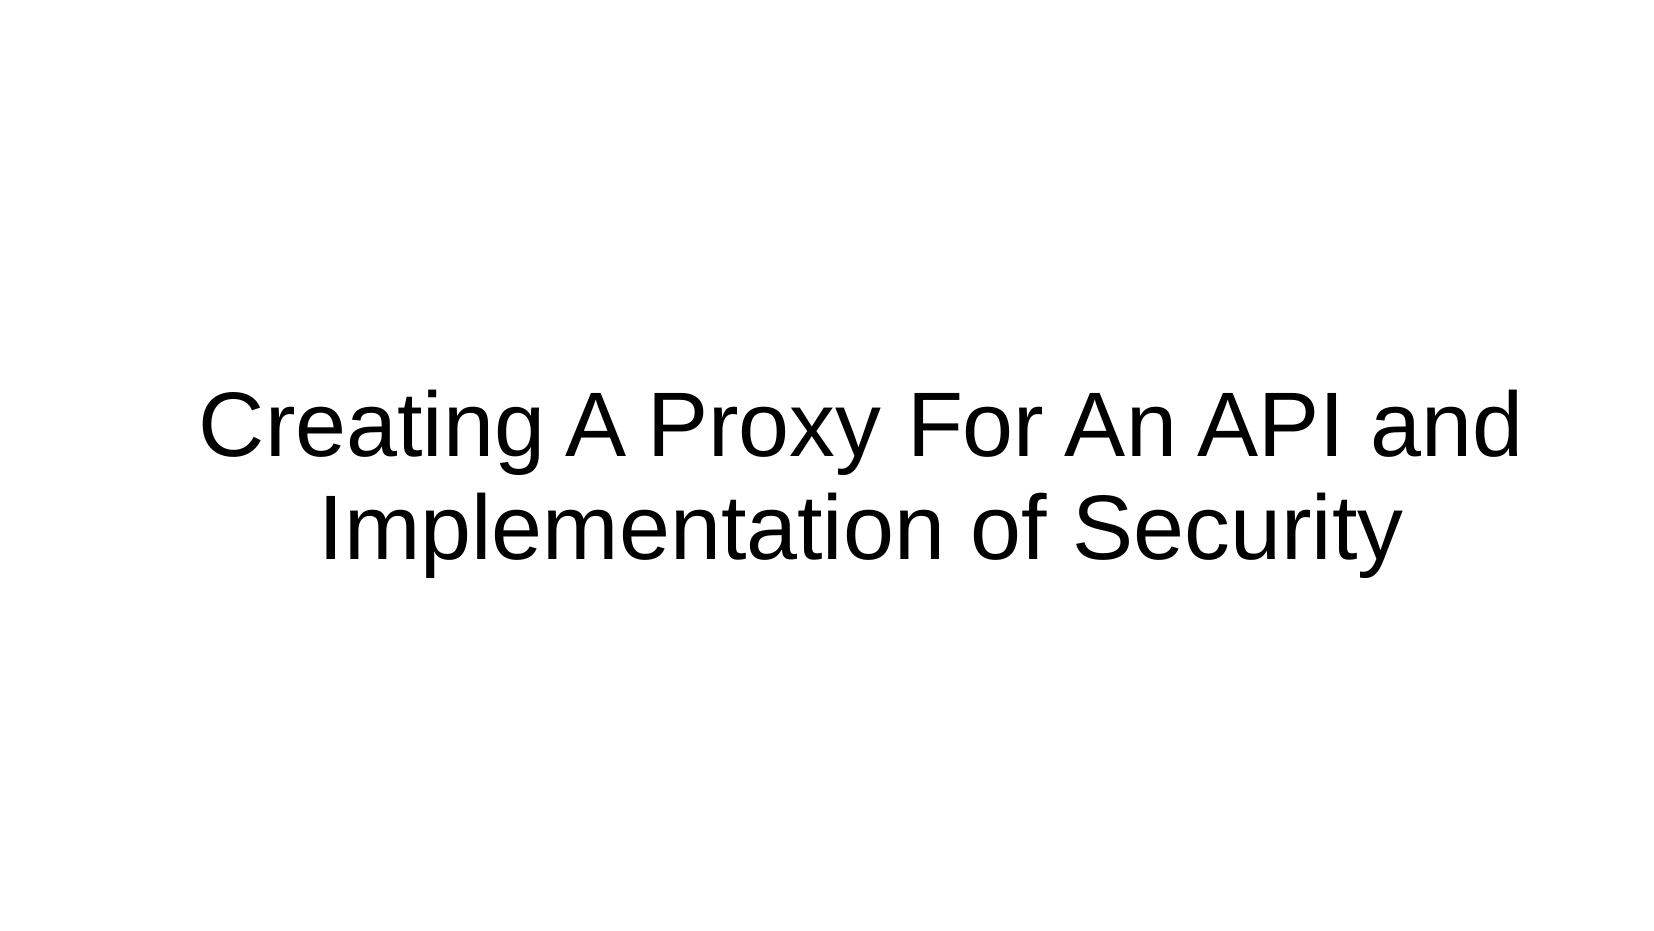

# Creating A Proxy For An API and Implementation of Security